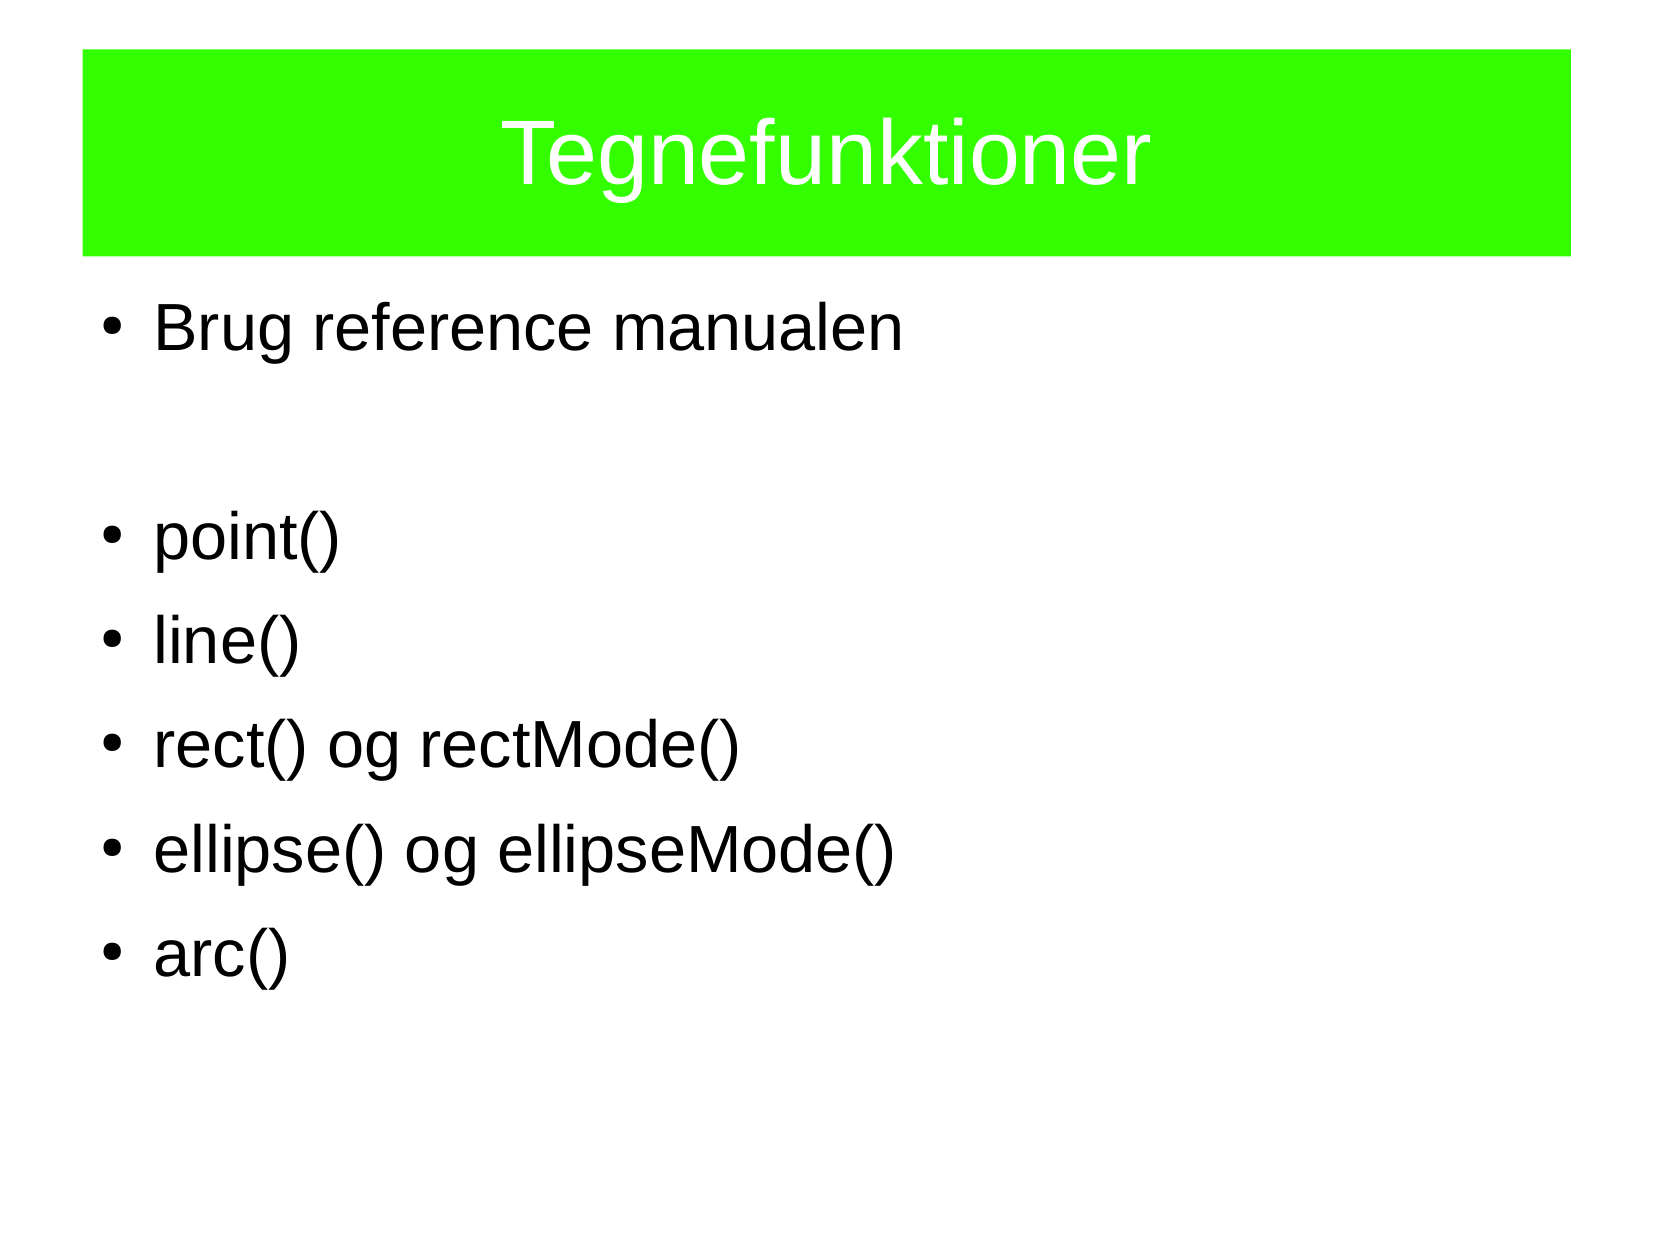

# Tegnefunktioner
Brug reference manualen
point()
line()
rect() og rectMode()
ellipse() og ellipseMode()
arc()